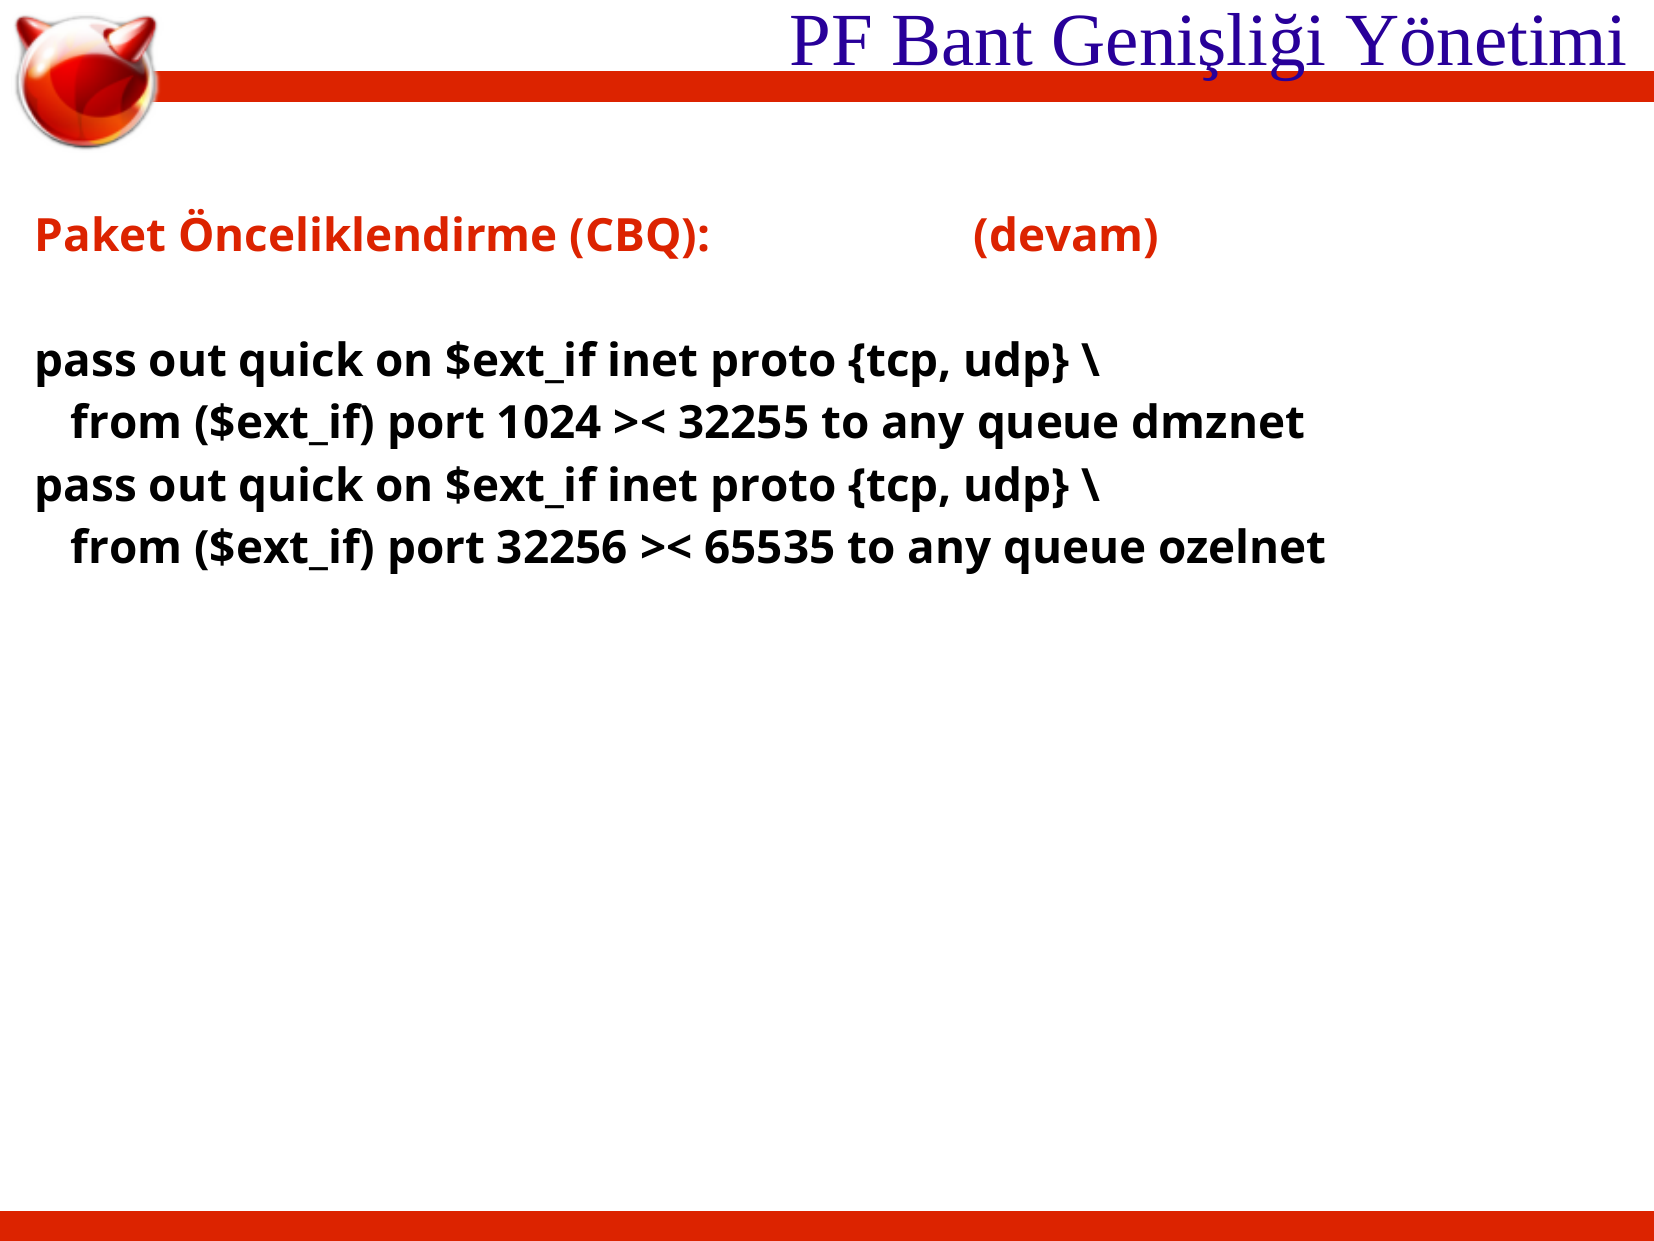

PF Bant Genişliği Yönetimi
Paket Önceliklendirme (CBQ): (devam)
pass out quick on $ext_if inet proto {tcp, udp} \
 from ($ext_if) port 1024 >< 32255 to any queue dmznet
pass out quick on $ext_if inet proto {tcp, udp} \
 from ($ext_if) port 32256 >< 65535 to any queue ozelnet